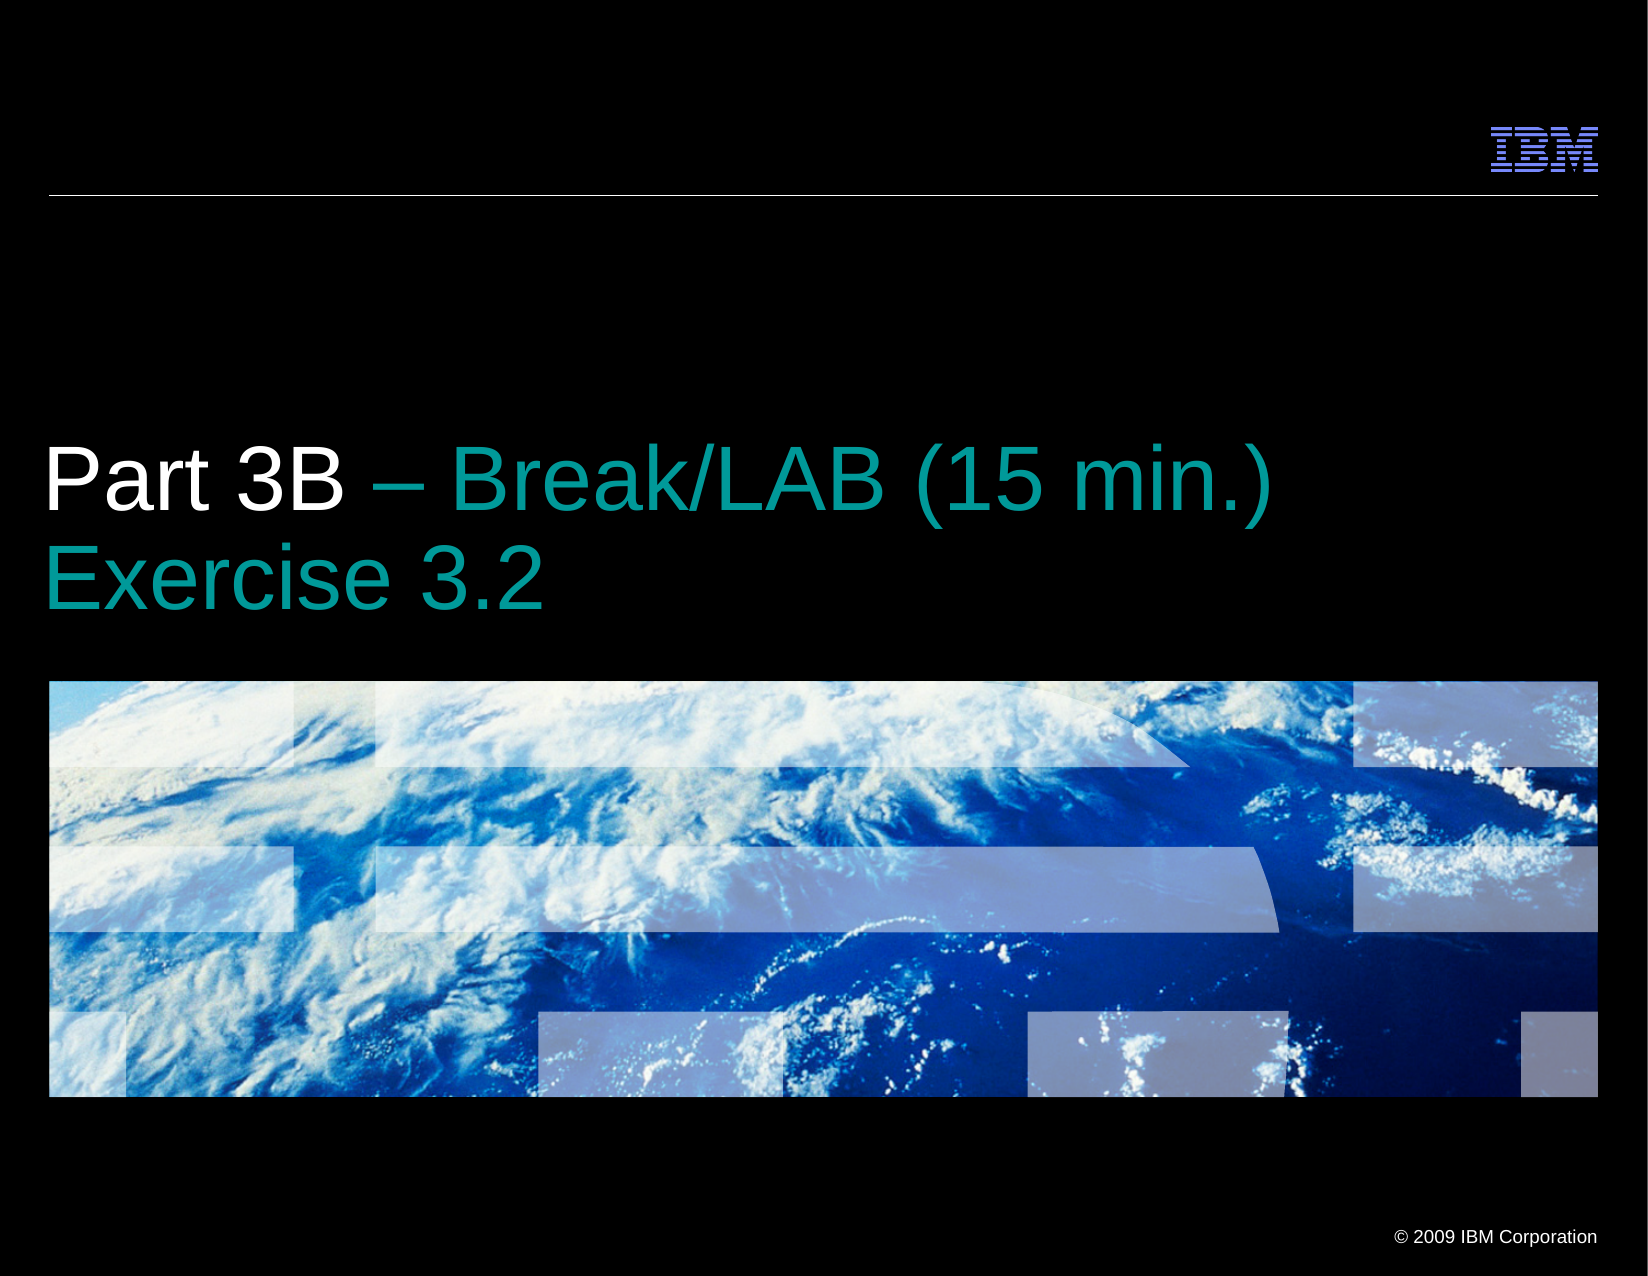

# Part 3B – Break/LAB (15 min.) Exercise 3.2